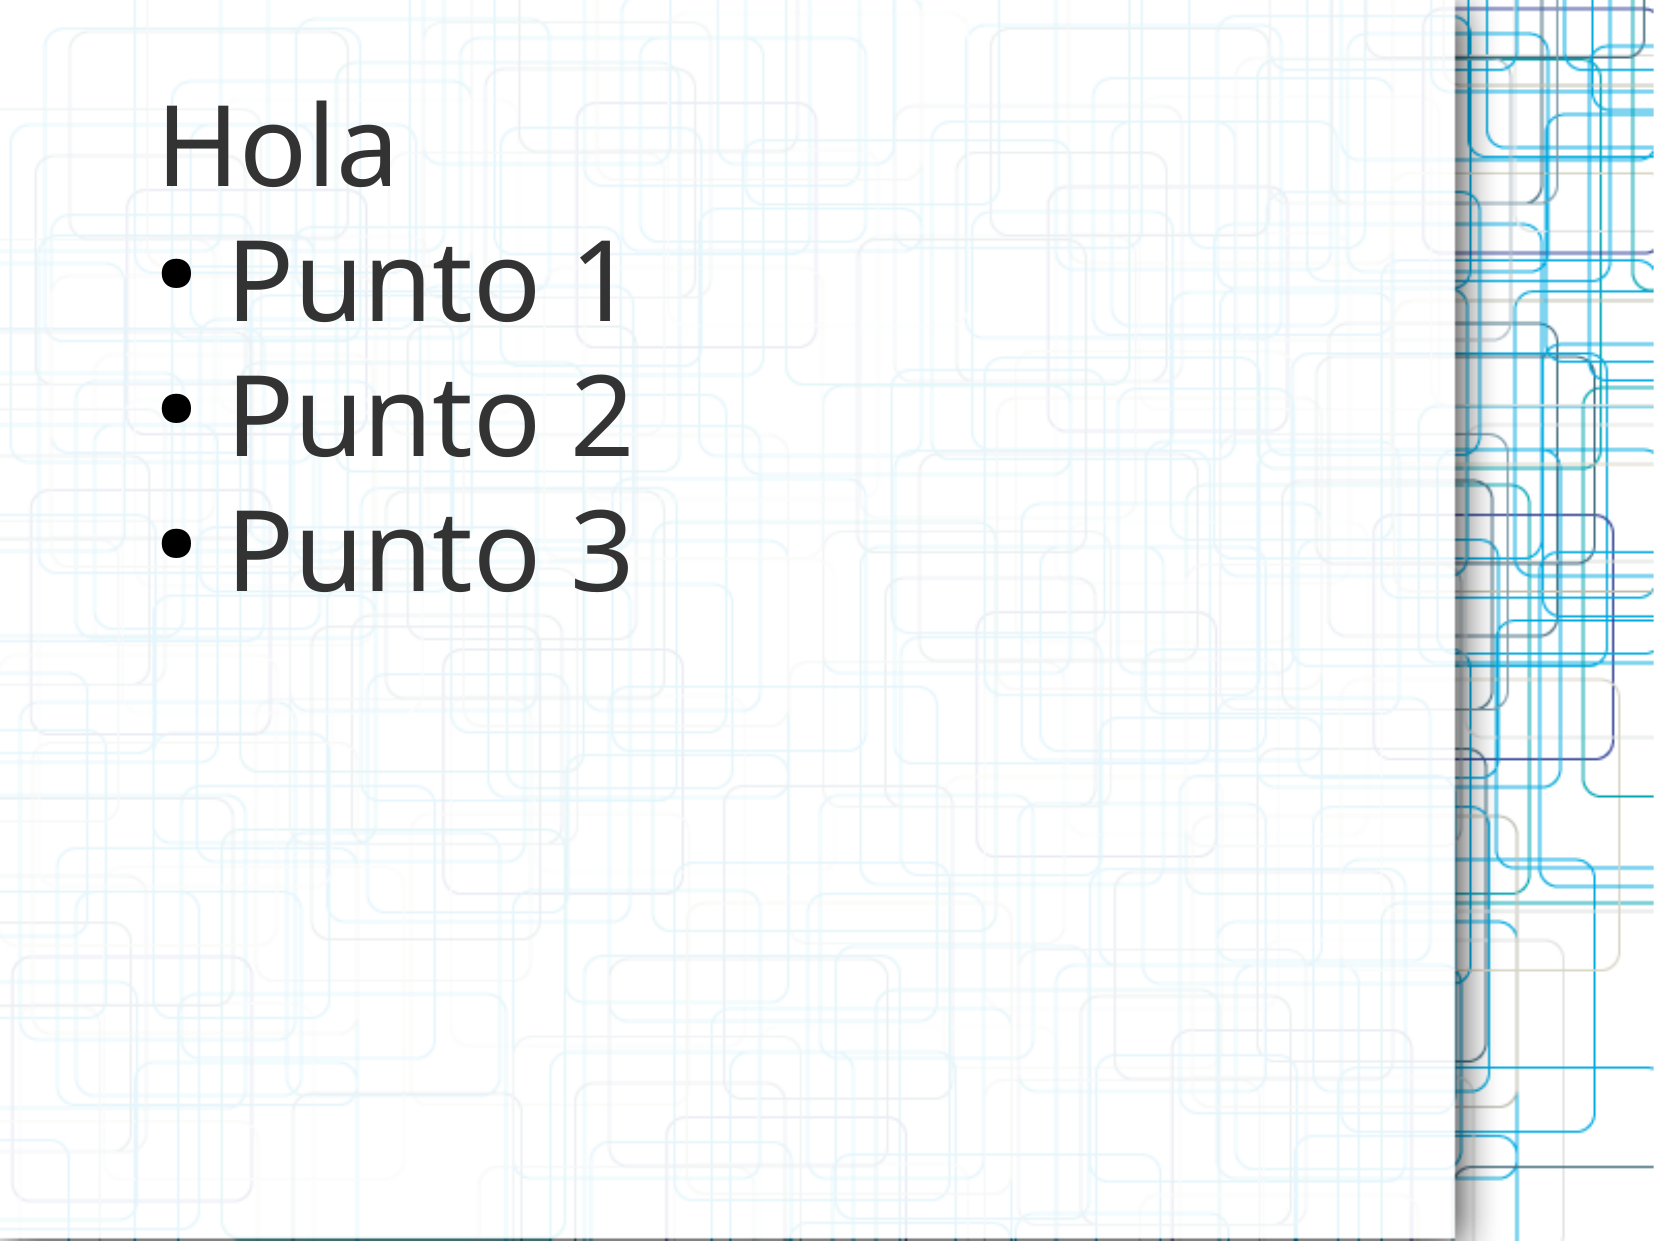

Hola
 Punto 1
 Punto 2
 Punto 3